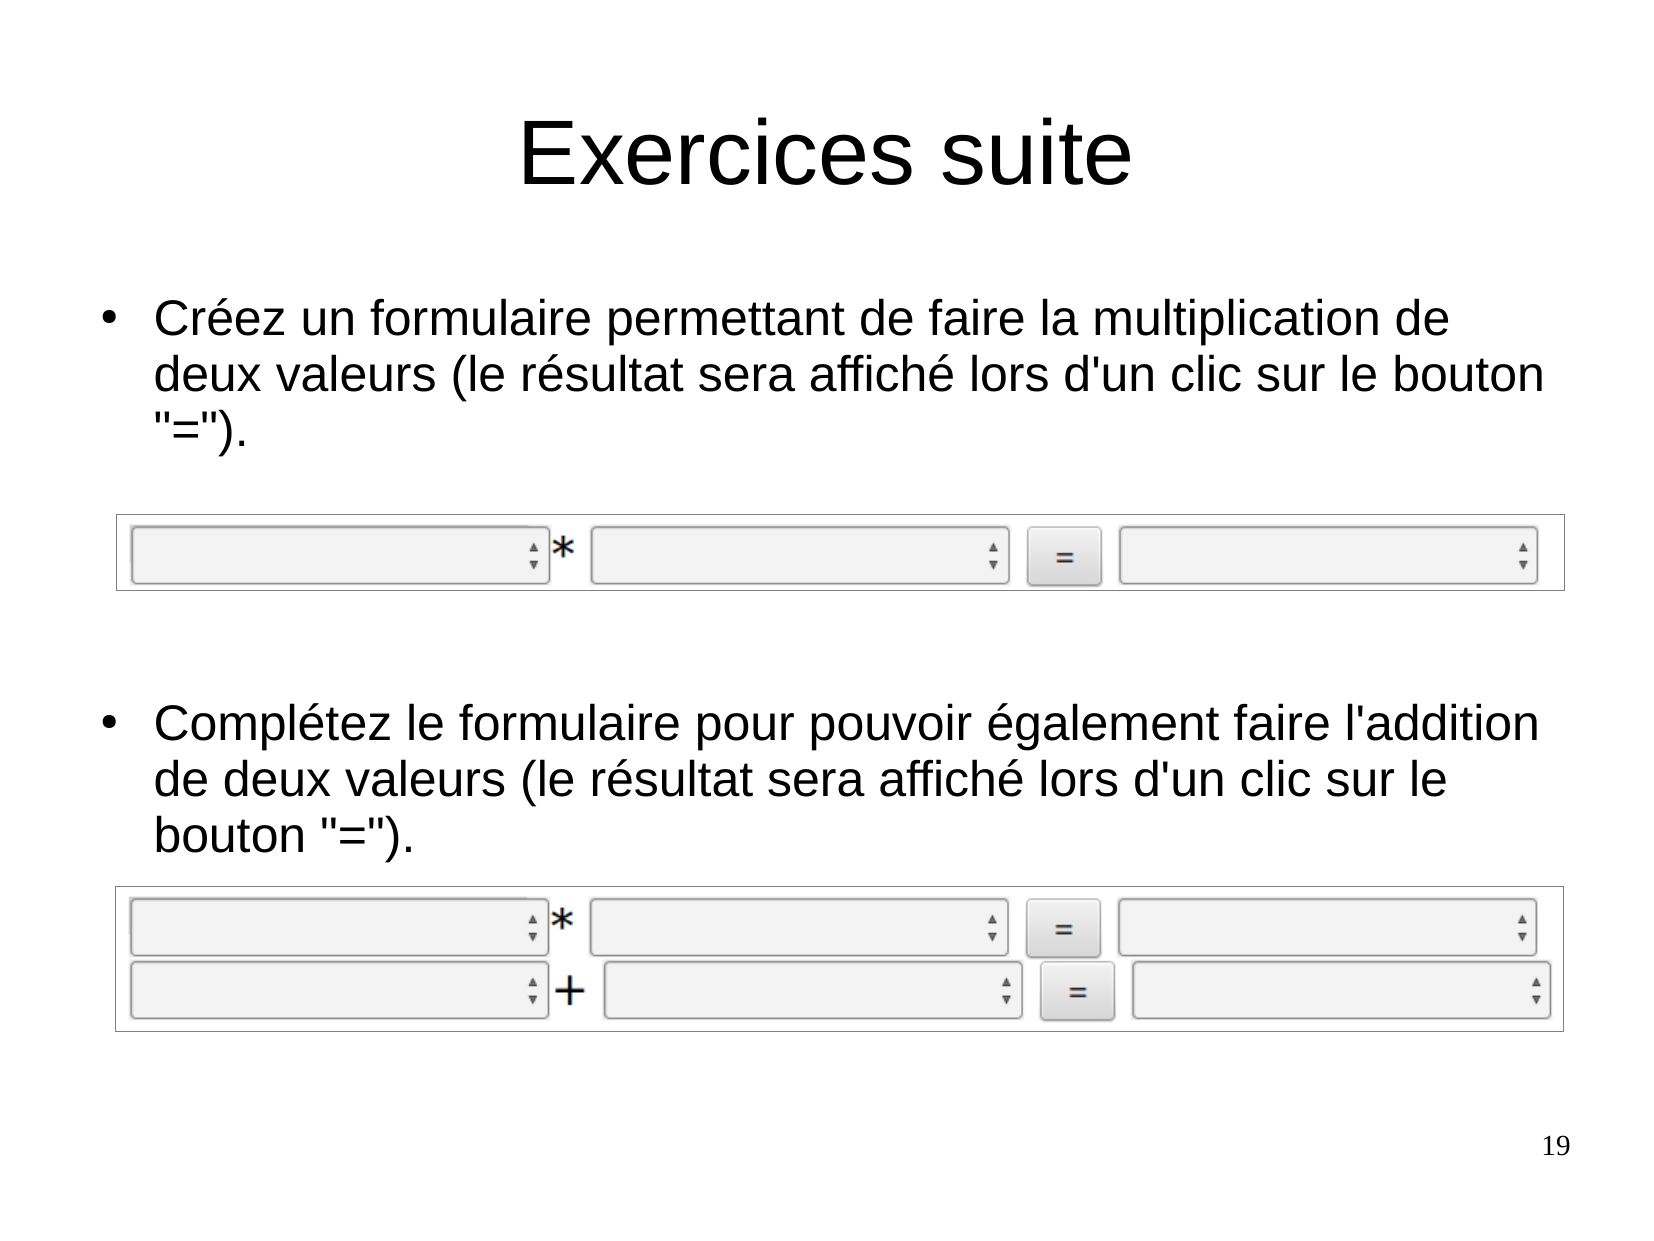

# Exercices suite
Créez un formulaire permettant de faire la multiplication de deux valeurs (le résultat sera affiché lors d'un clic sur le bouton "=").
Complétez le formulaire pour pouvoir également faire l'addition de deux valeurs (le résultat sera affiché lors d'un clic sur le bouton "=").
19